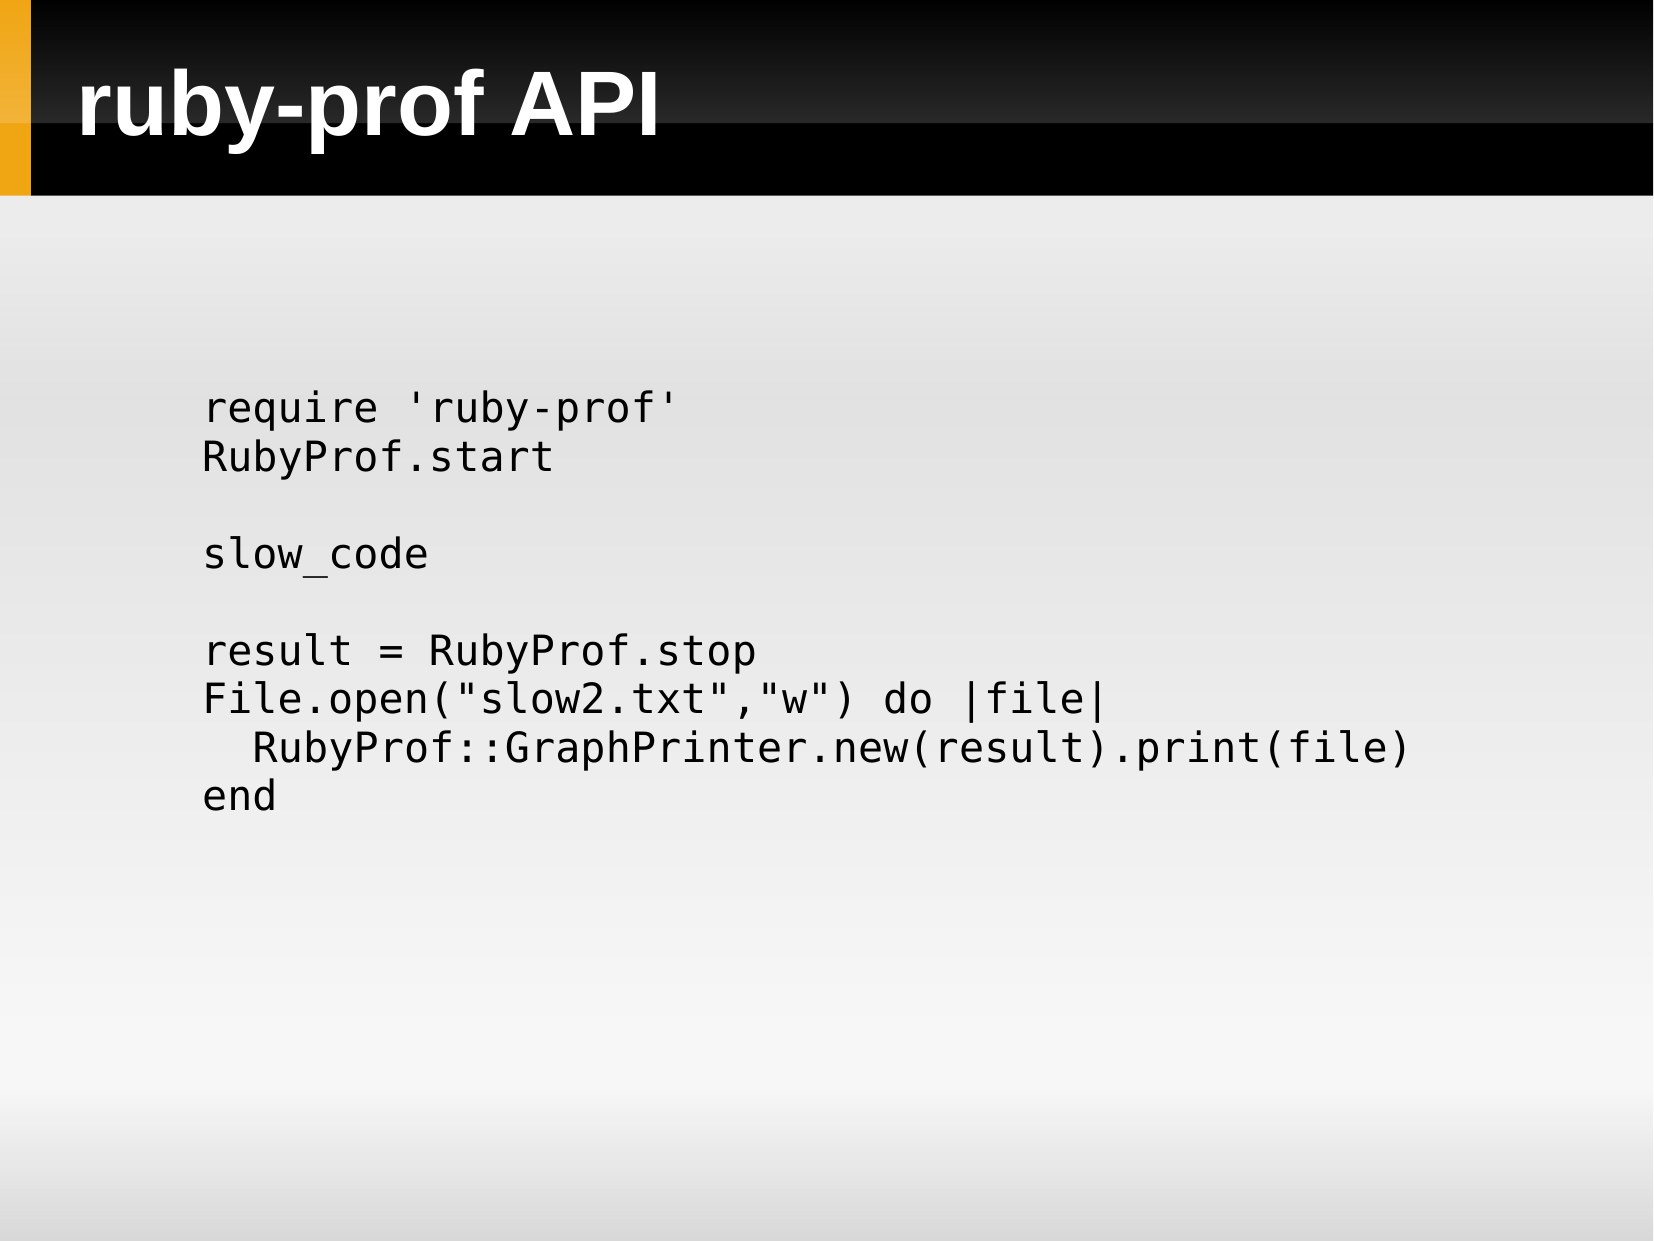

# ruby-prof API
require 'ruby-prof'
RubyProf.start
slow_code
result = RubyProf.stop
File.open("slow2.txt","w") do |file|
 RubyProf::GraphPrinter.new(result).print(file)
end